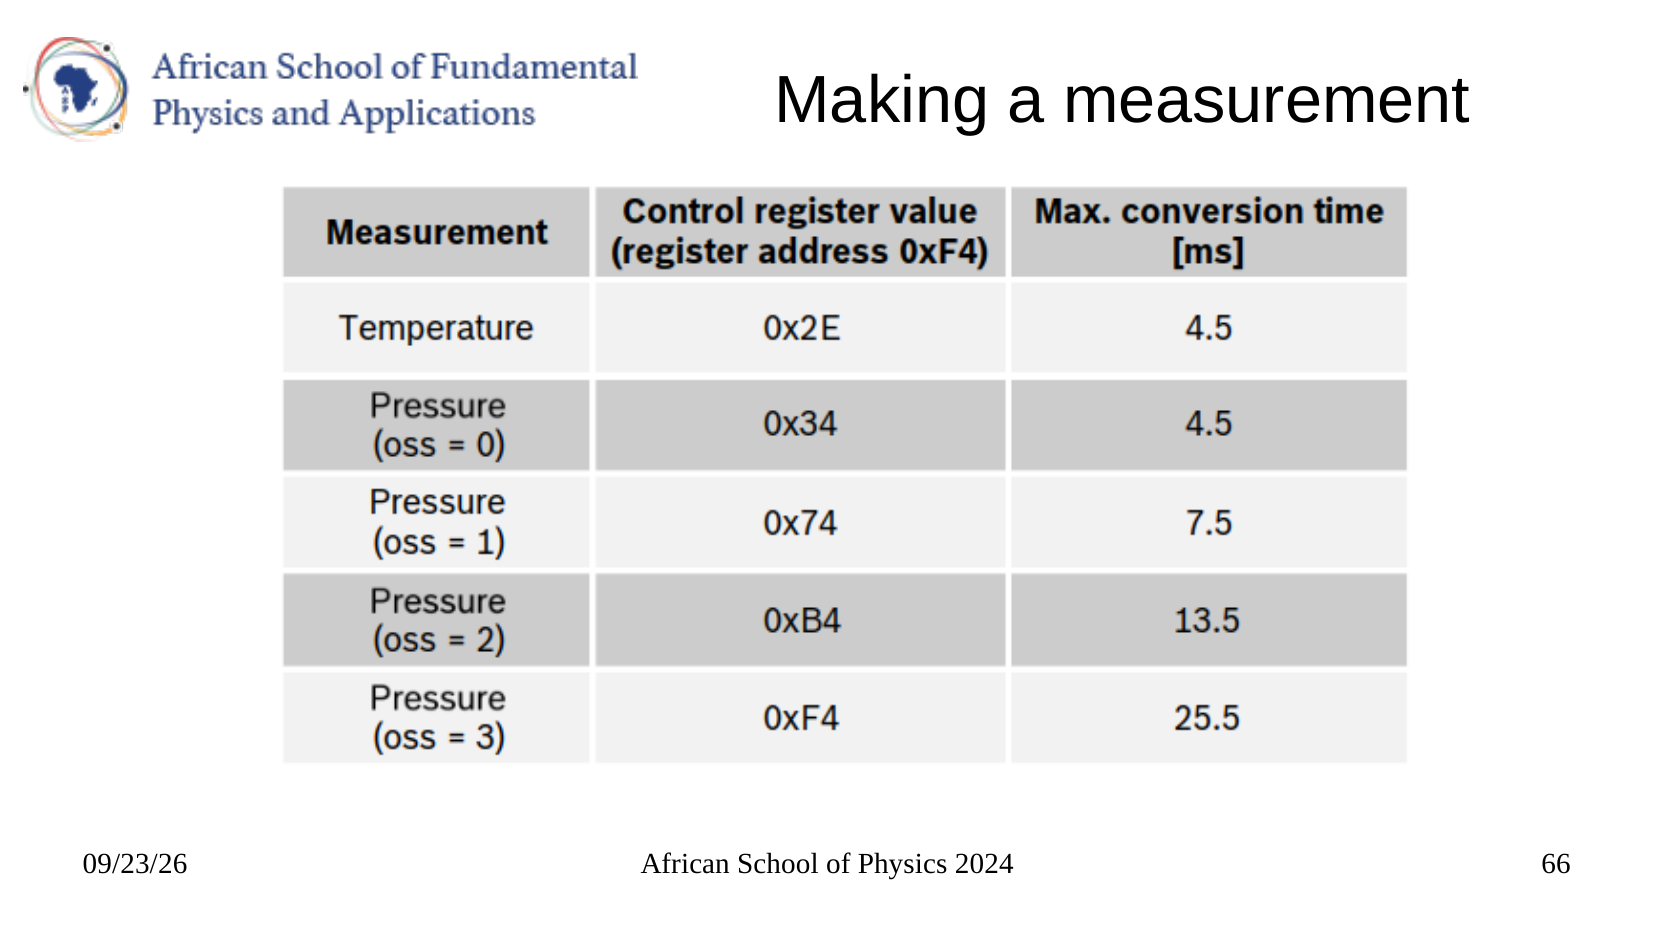

# Making a measurement
African School of Physics 2024
66